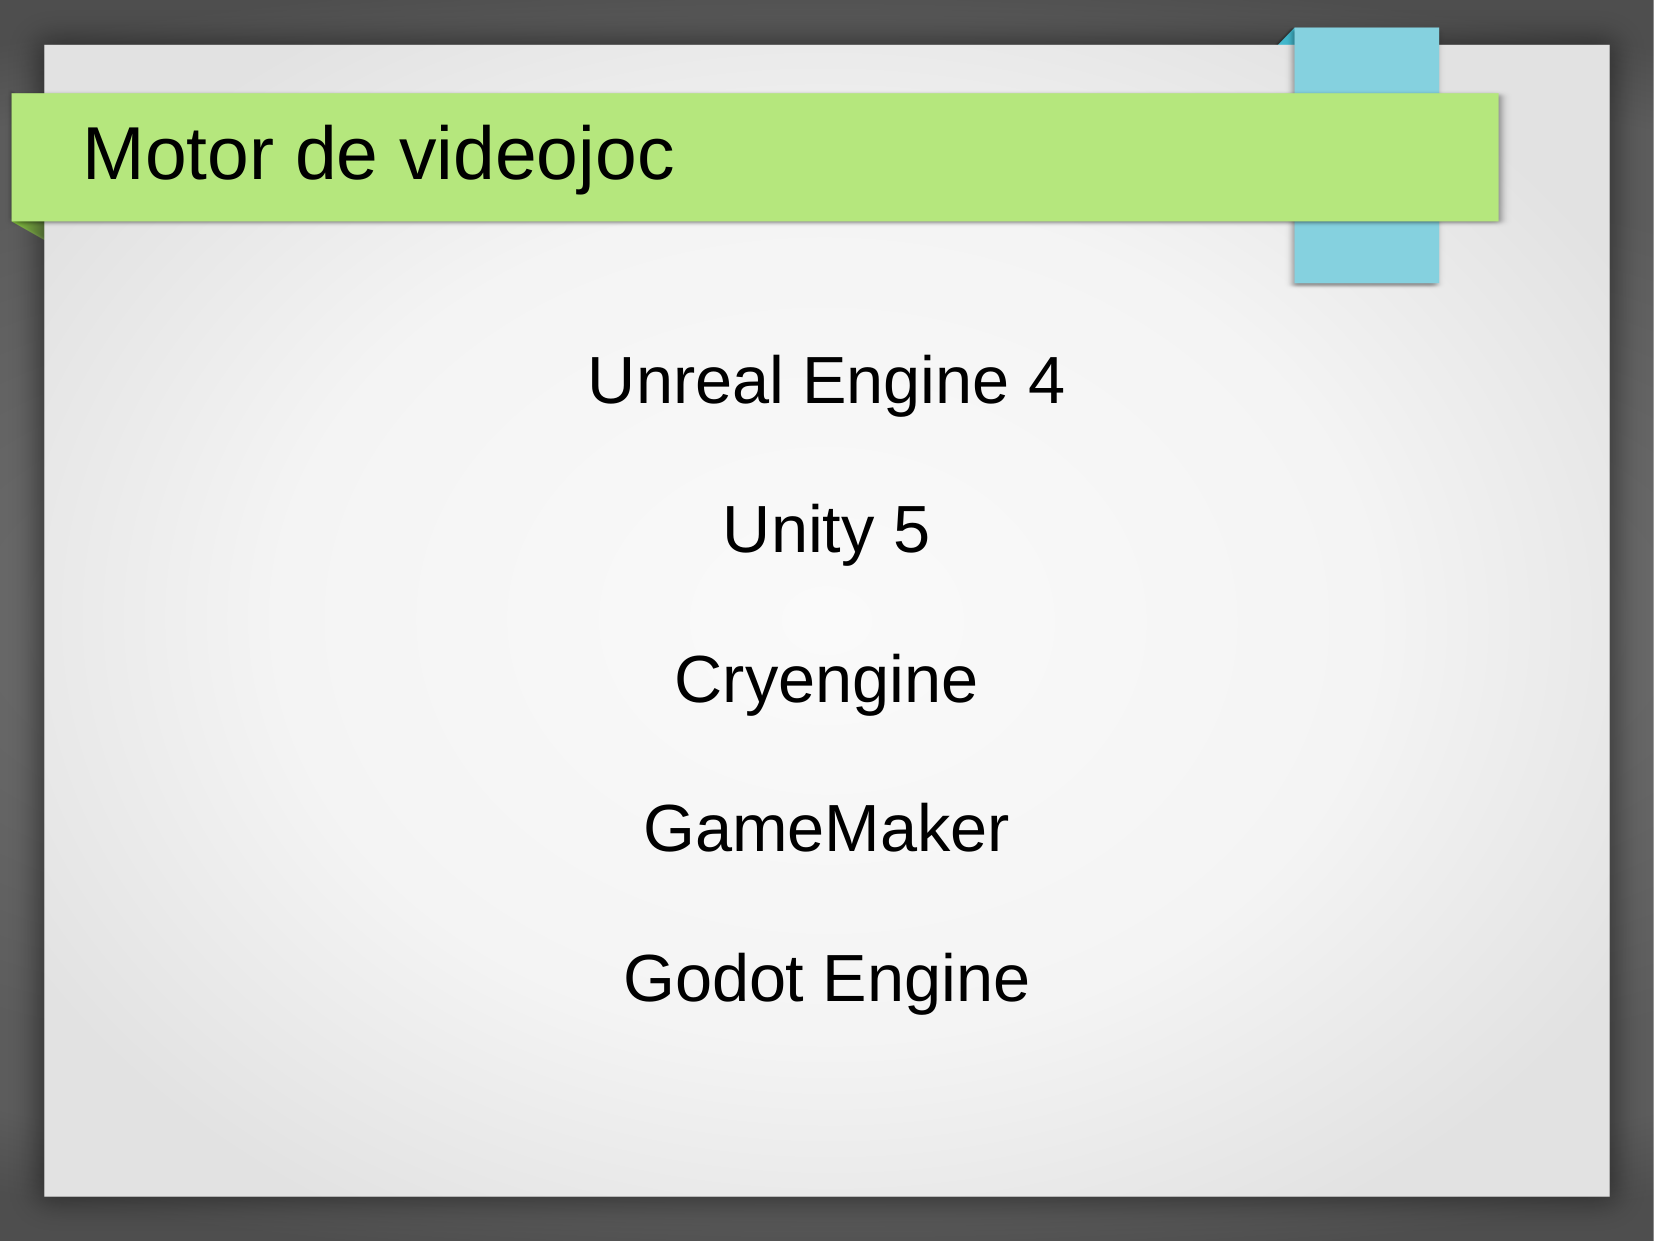

# Motor de videojoc
Unreal Engine 4
Unity 5
Cryengine
GameMaker
Godot Engine